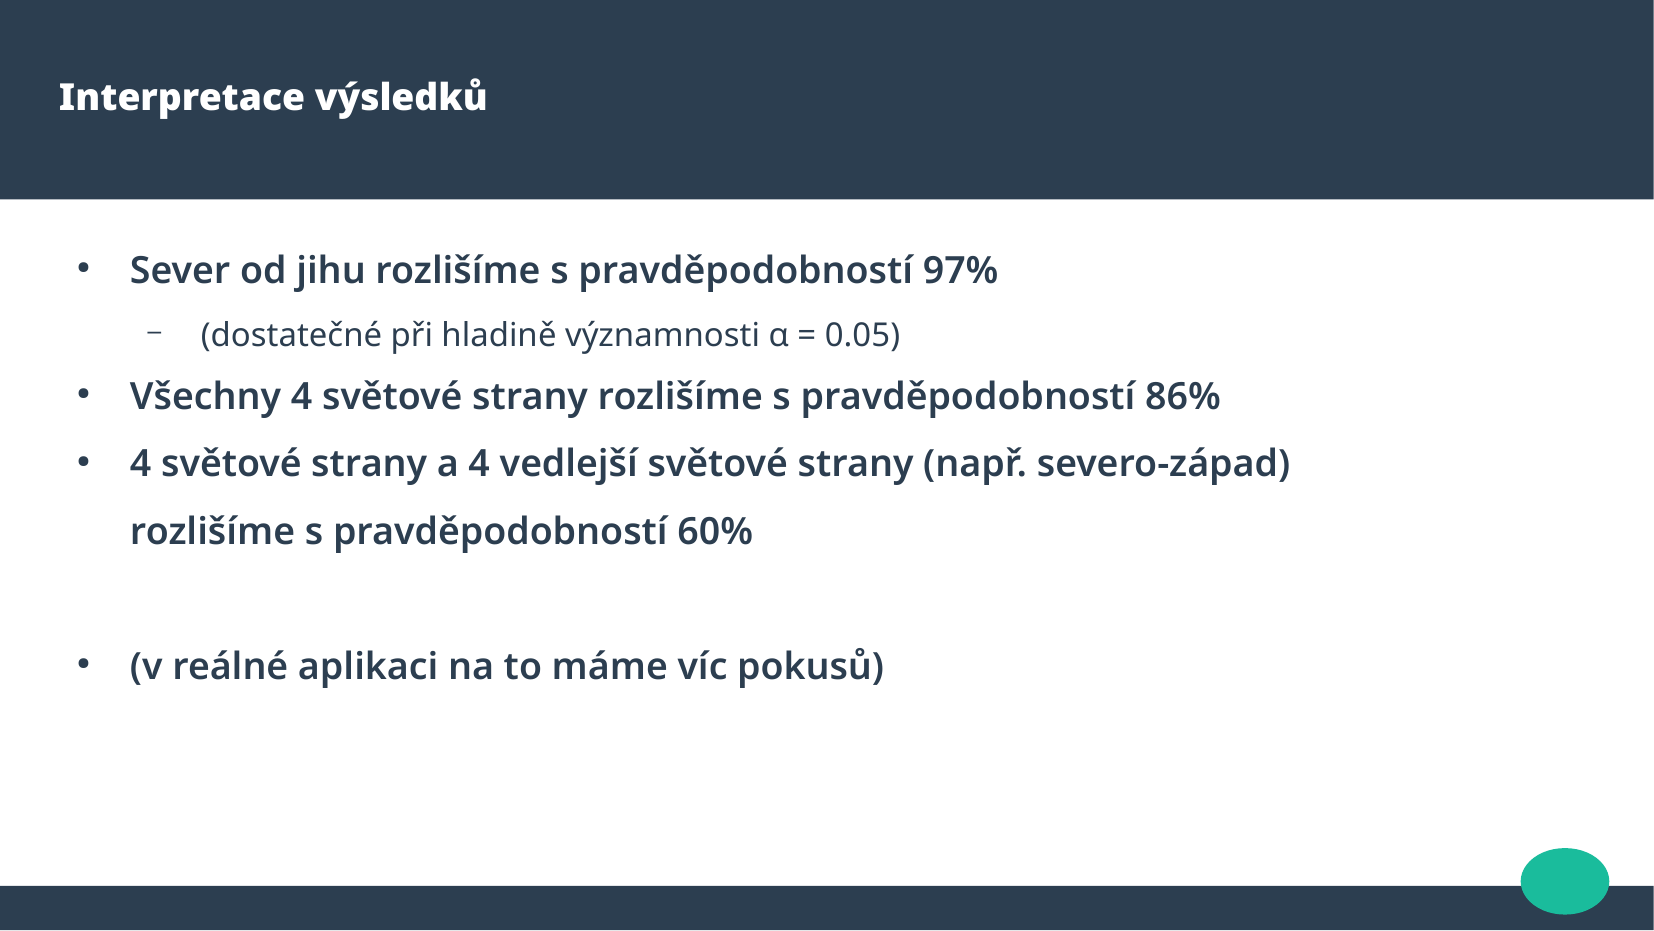

# Interpretace výsledků
Sever od jihu rozlišíme s pravděpodobností 97%
(dostatečné při hladině významnosti α = 0.05)
Všechny 4 světové strany rozlišíme s pravděpodobností 86%
4 světové strany a 4 vedlejší světové strany (např. severo-západ)
rozlišíme s pravděpodobností 60%
(v reálné aplikaci na to máme víc pokusů)